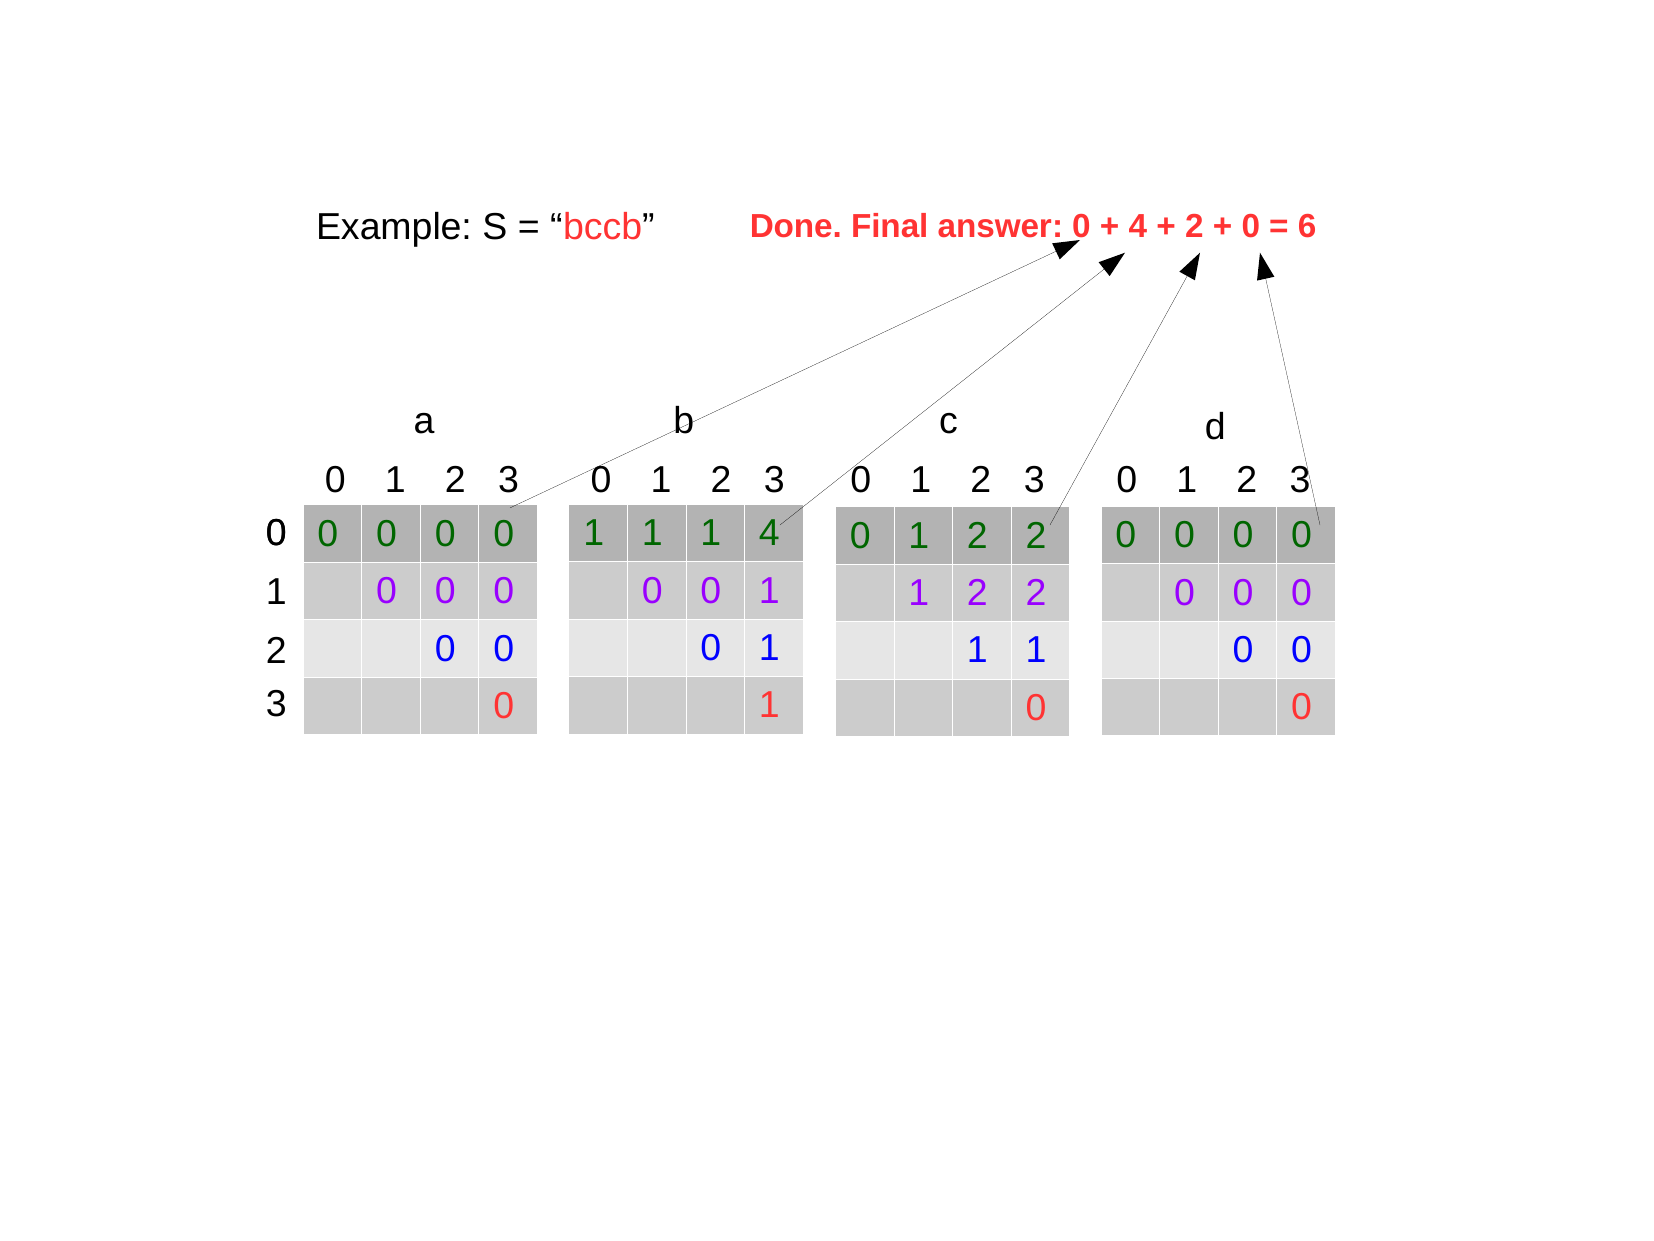

Example: S = “bccb”
Done. Final answer: 0 + 4 + 2 + 0 = 6
a
b
c
d
0
1
2
3
0
1
2
3
0
1
2
3
0
1
2
3
| 1 | 1 | 1 | 4 |
| --- | --- | --- | --- |
| | 0 | 0 | 1 |
| | | 0 | 1 |
| | | | 1 |
0
0
| 0 | 0 | 0 | 0 |
| --- | --- | --- | --- |
| | 0 | 0 | 0 |
| | | 0 | 0 |
| | | | 0 |
| 0 | 0 | 0 | 0 |
| --- | --- | --- | --- |
| | 0 | 0 | 0 |
| | | 0 | 0 |
| | | | 0 |
| 0 | 1 | 2 | 2 |
| --- | --- | --- | --- |
| | 1 | 2 | 2 |
| | | 1 | 1 |
| | | | 0 |
1
2
3
dp['b'][2][3] = dp['b'][3][3] because S[2] != 'b'
dp['b'][2][3] = dp['b'][3][3] because S[2] != 'b'
dp['b'][2][3] = dp['b'][3][3] because S[2] != 'b'
dp['b'][2][3] = dp['b'][3][3] because S[2] != 'b'